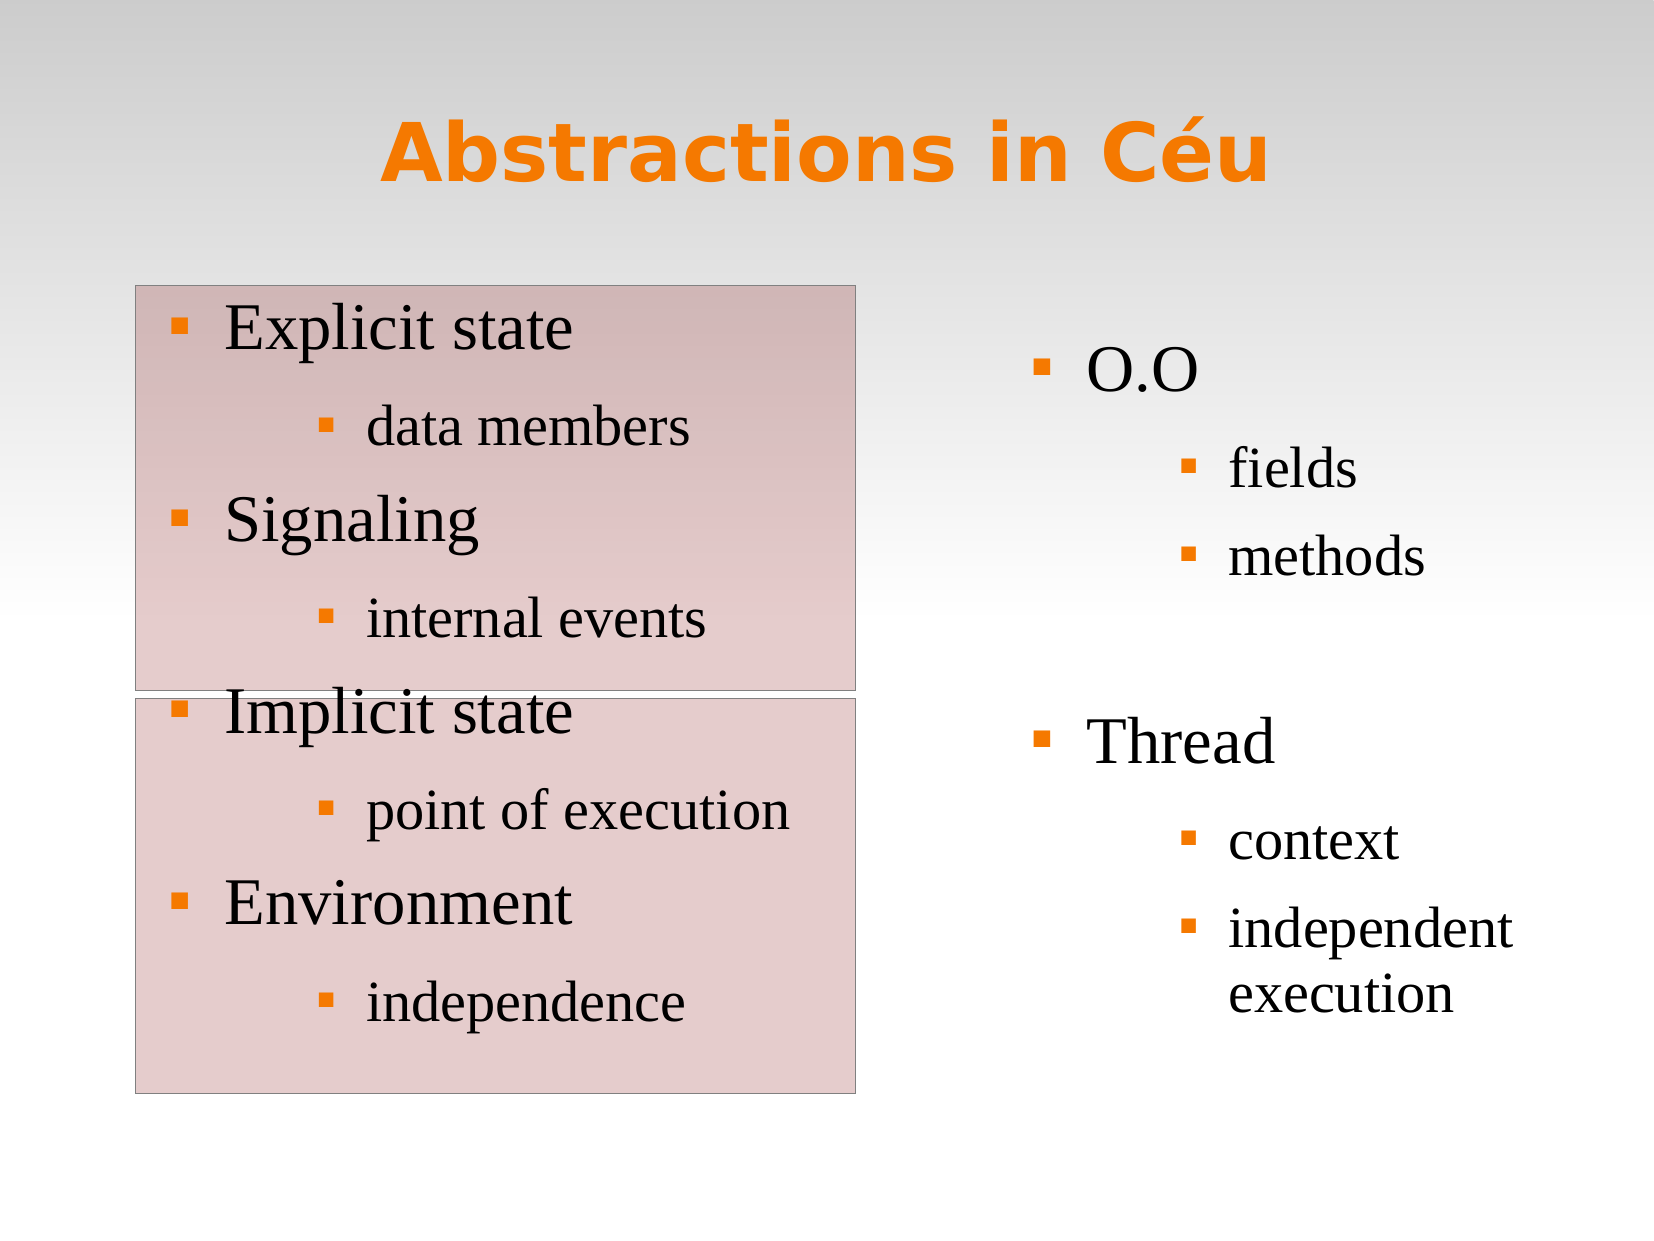

# Abstractions in Céu
Explicit state
data members
Signaling
internal events
Implicit state
point of execution
Environment
independence
O.O
fields
methods
Thread
context
independent execution